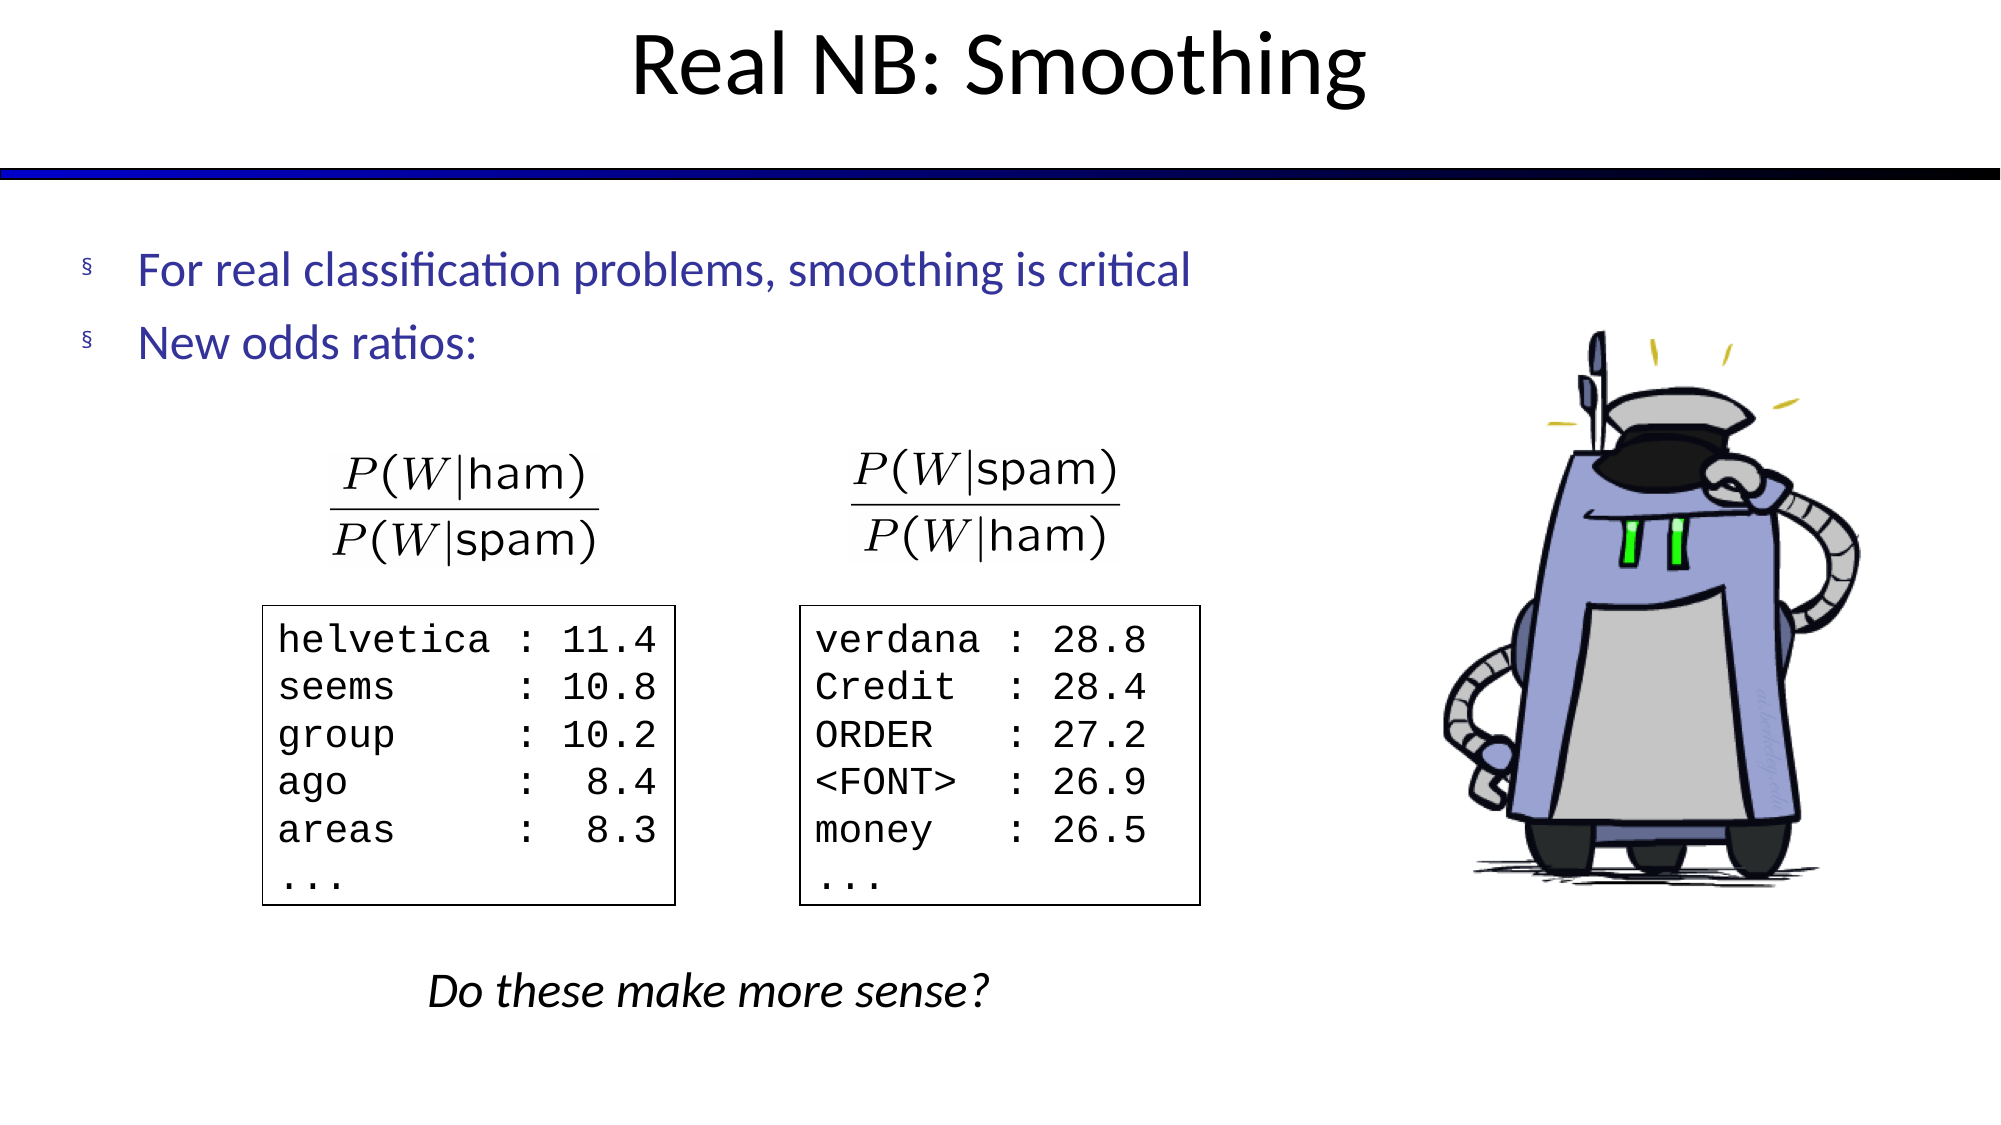

# Real NB: Smoothing
For real classification problems, smoothing is critical
New odds ratios:
helvetica : 11.4
seems : 10.8
group : 10.2
ago : 8.4
areas : 8.3
...
verdana : 28.8
Credit : 28.4
ORDER : 27.2
<FONT> : 26.9
money : 26.5
...
Do these make more sense?